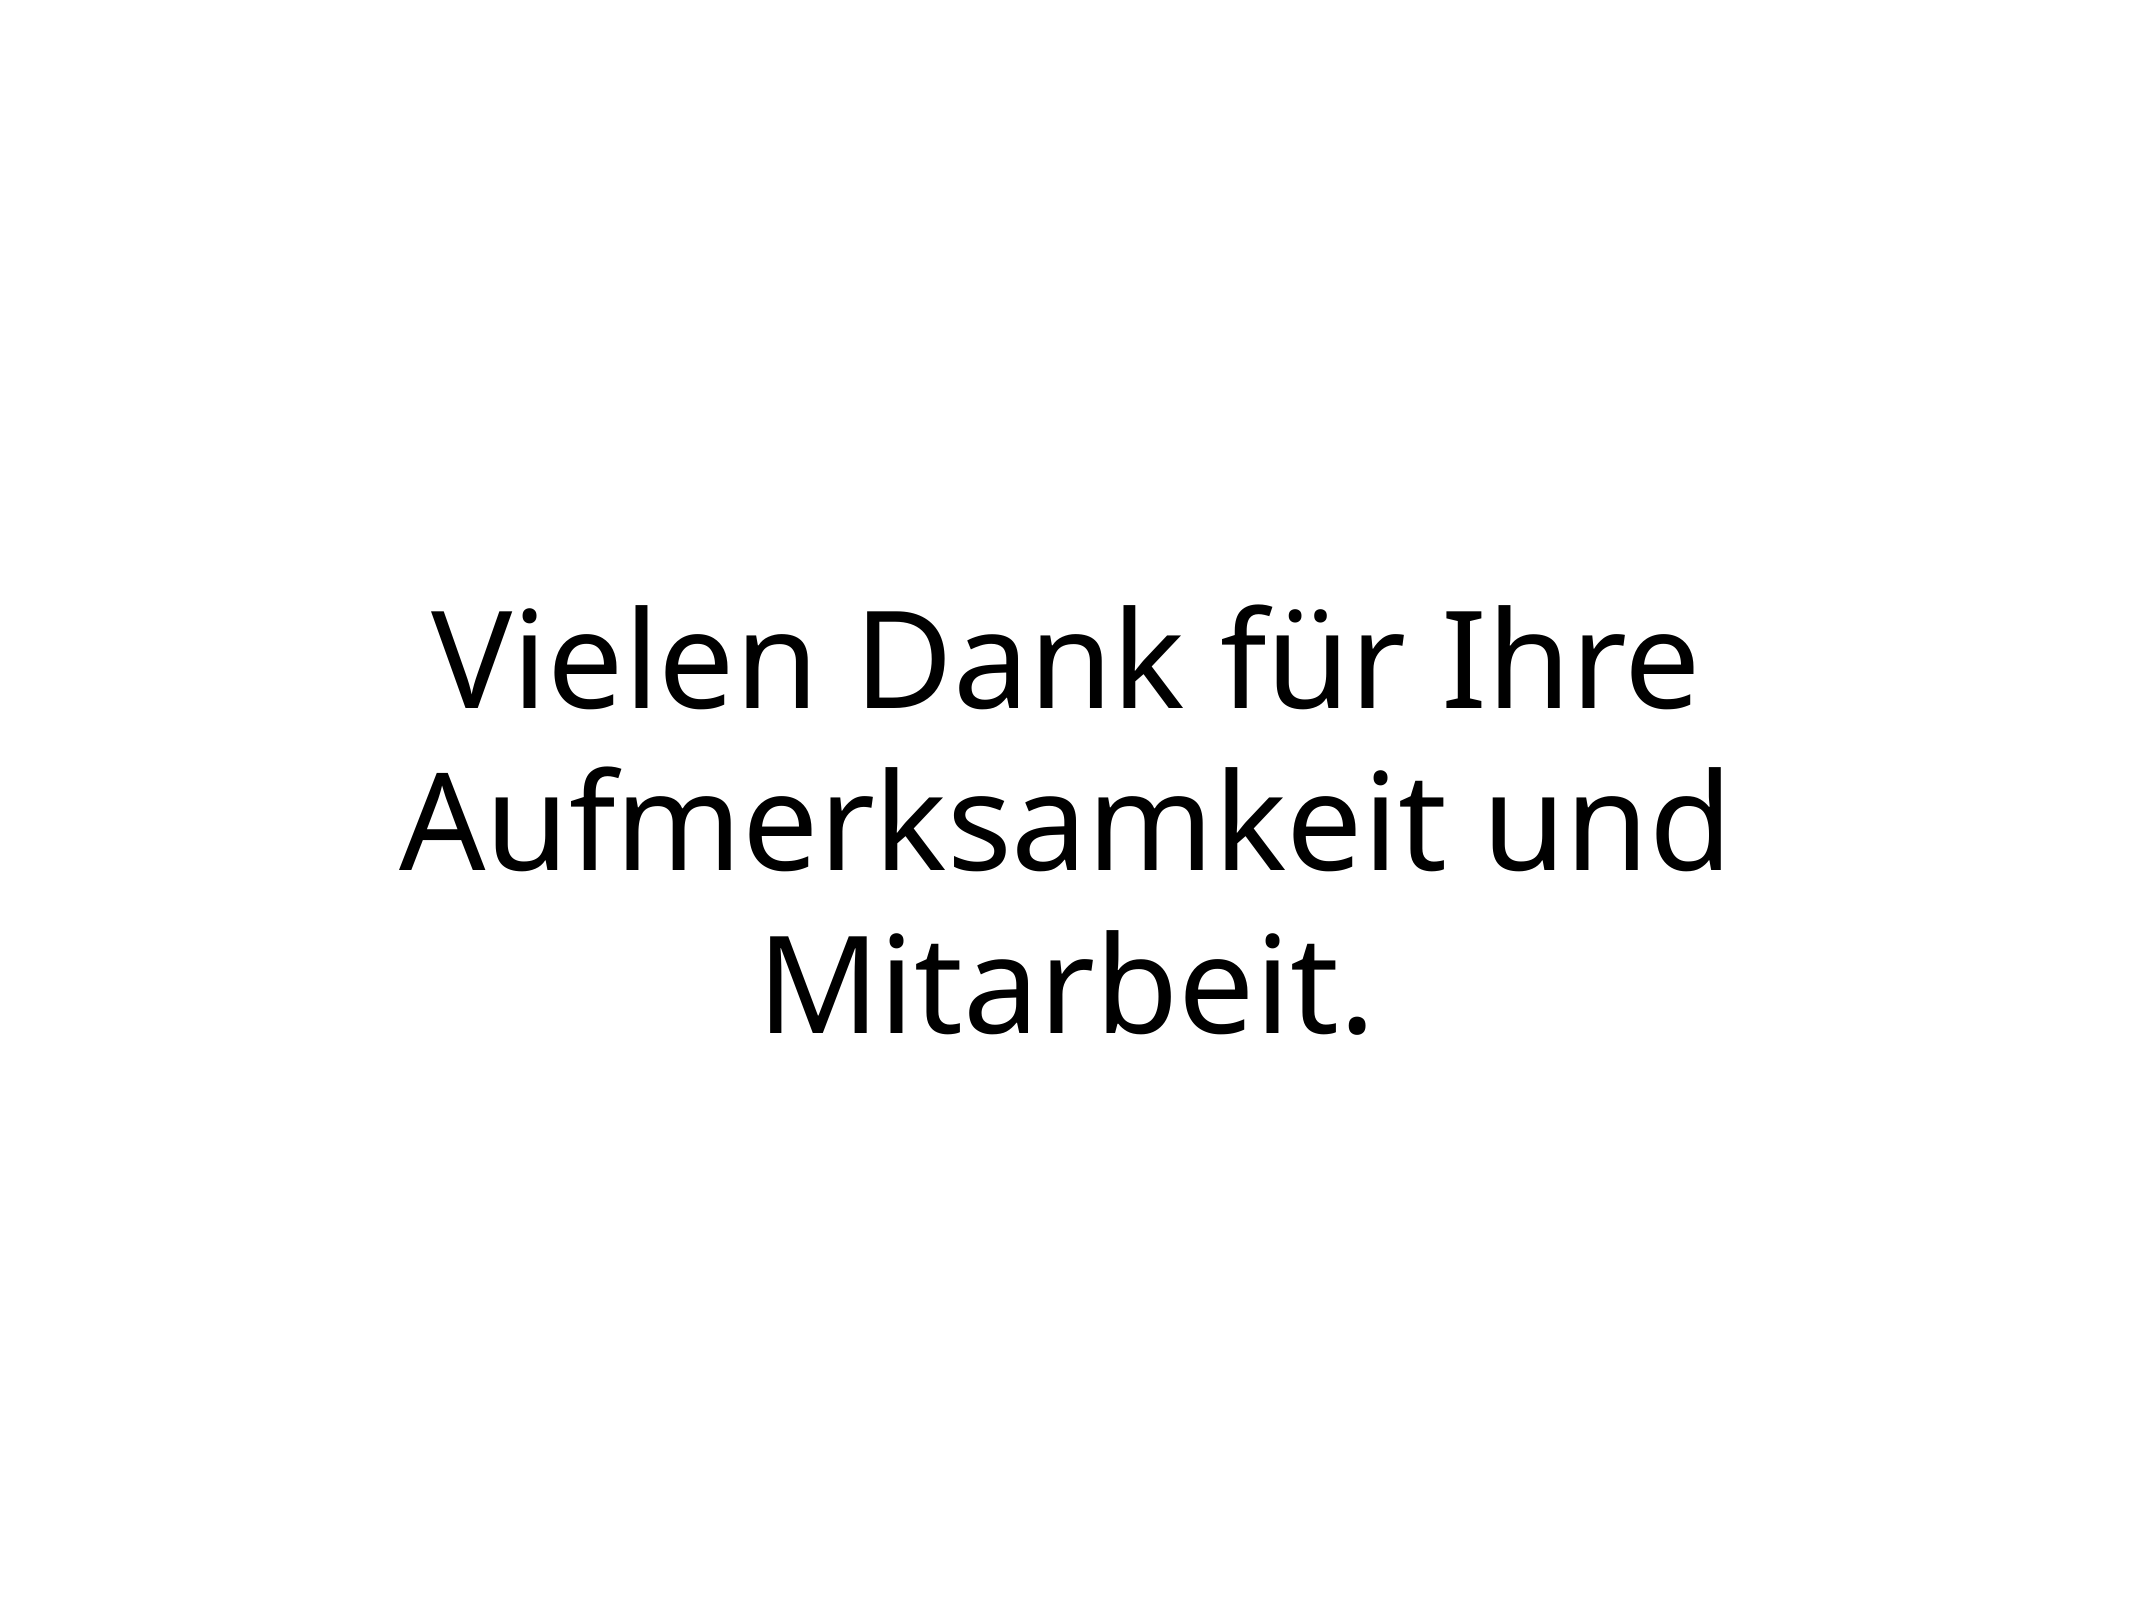

#
Vielen Dank für Ihre Aufmerksamkeit und Mitarbeit.